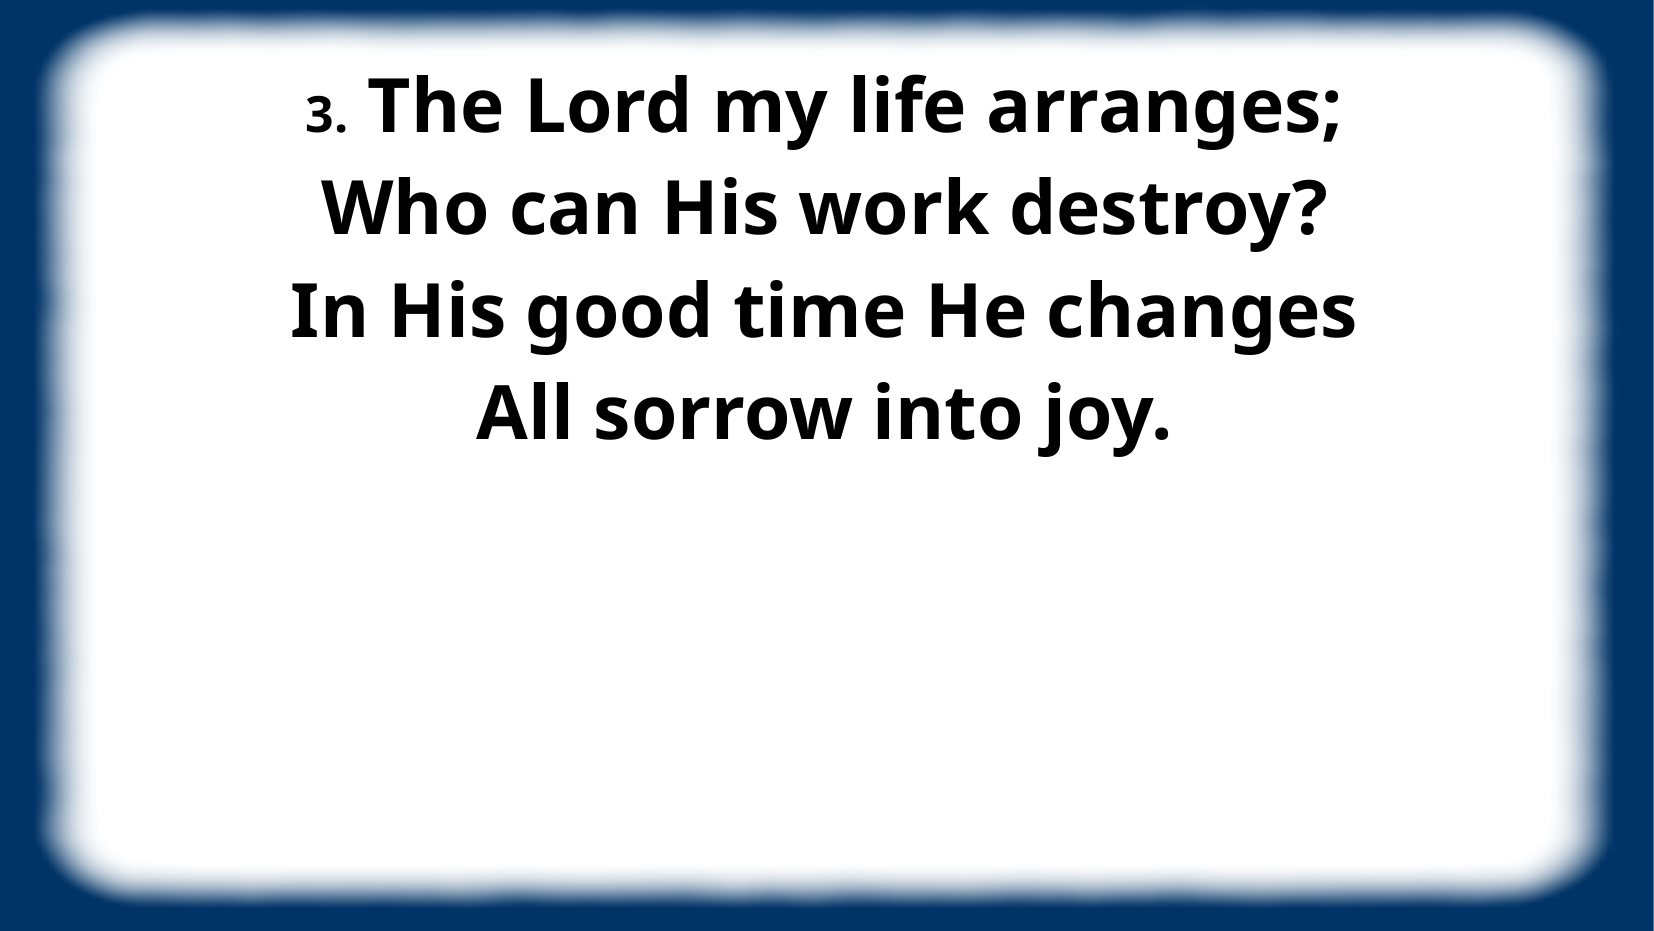

3. The Lord my life arranges;
Who can His work destroy?
In His good time He changes
All sorrow into joy.